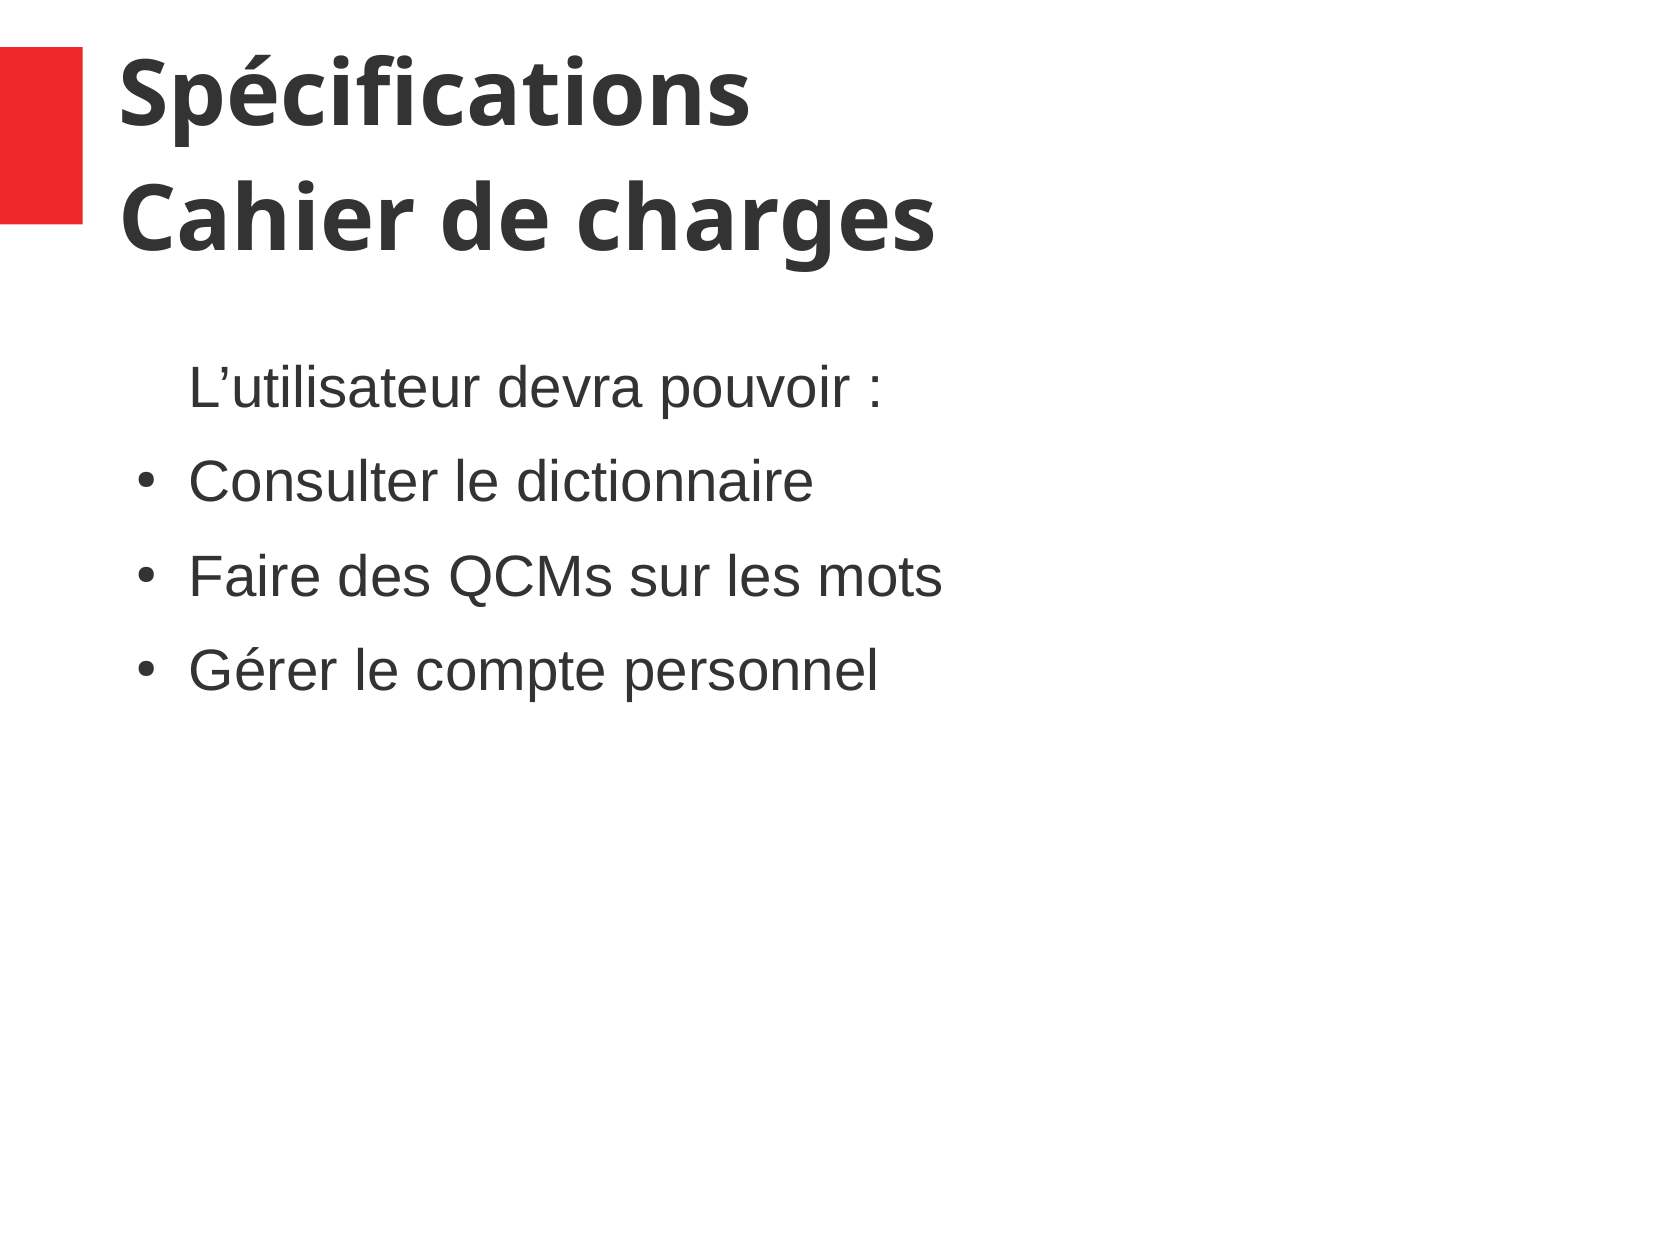

# Spécifications Cahier de charges
L’utilisateur devra pouvoir :
Consulter le dictionnaire
Faire des QCMs sur les mots
Gérer le compte personnel